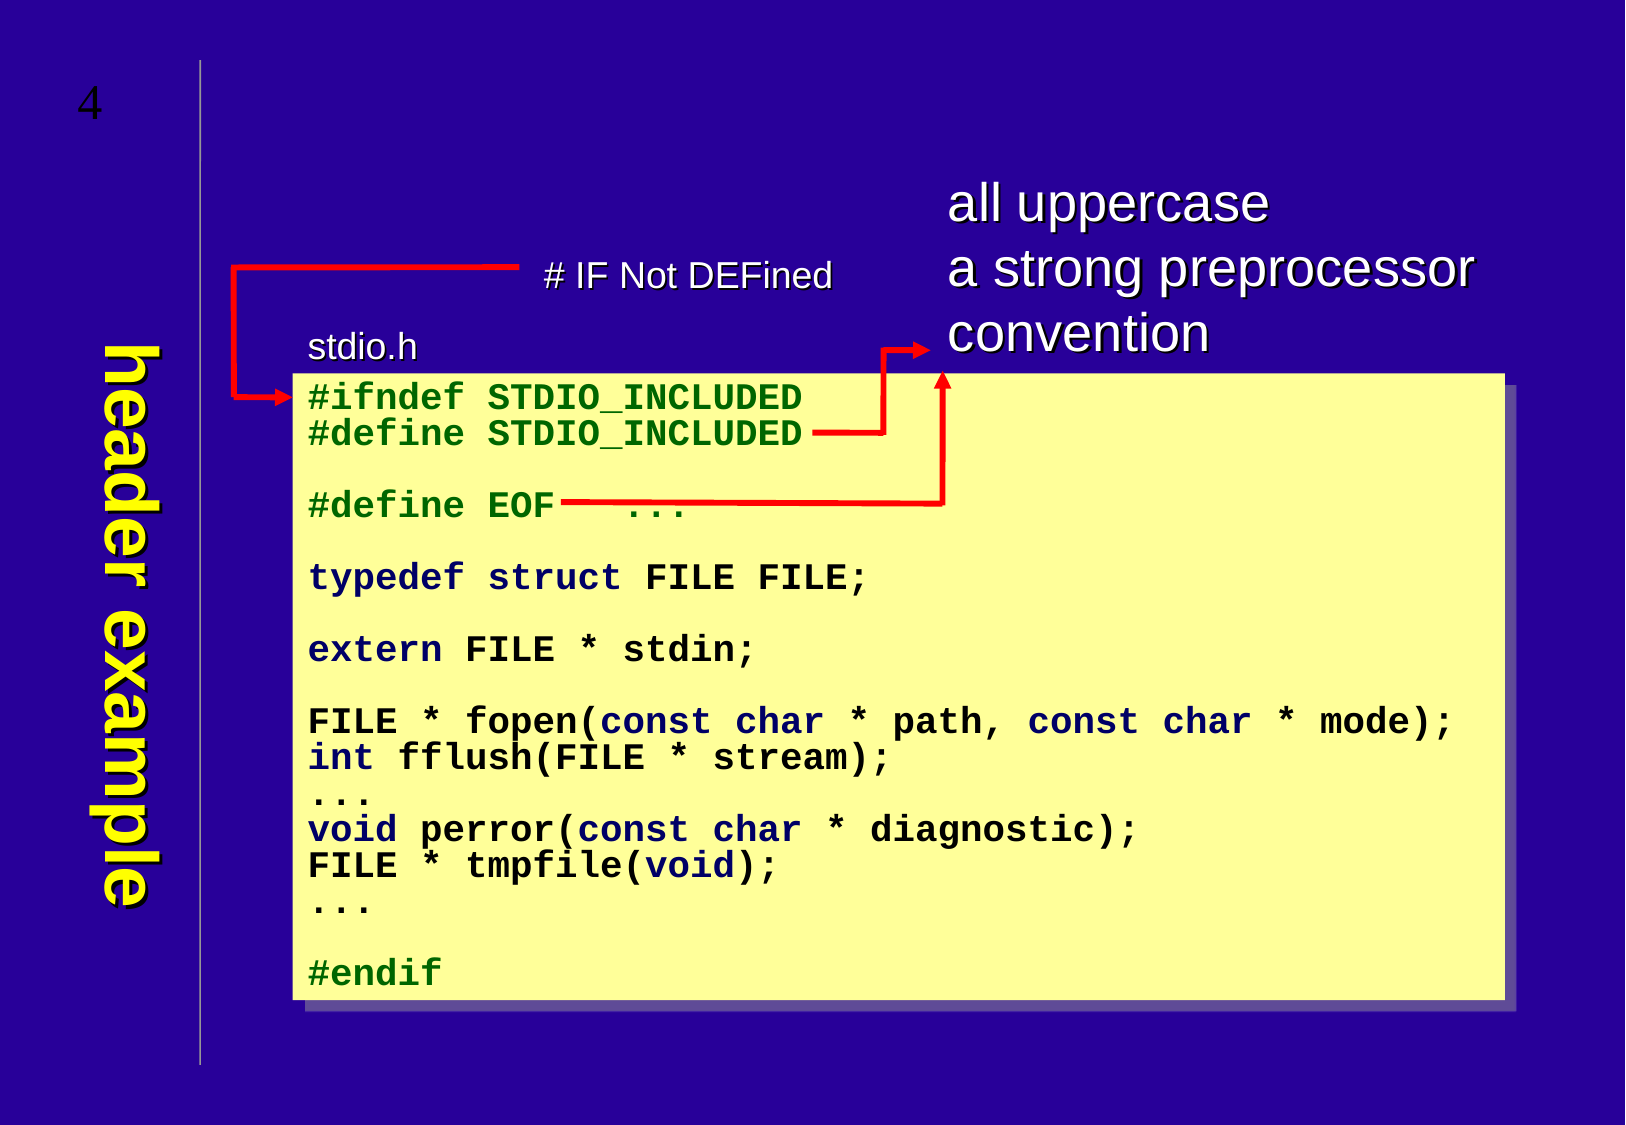

4
all uppercase
a strong preprocessor
convention
# header example
# IF Not DEFined
stdio.h
#ifndef STDIO_INCLUDED
#define STDIO_INCLUDED
#define EOF ...
typedef struct FILE FILE;
extern FILE * stdin;
FILE * fopen(const char * path, const char * mode);
int fflush(FILE * stream);
...
void perror(const char * diagnostic);
FILE * tmpfile(void);
...
#endif